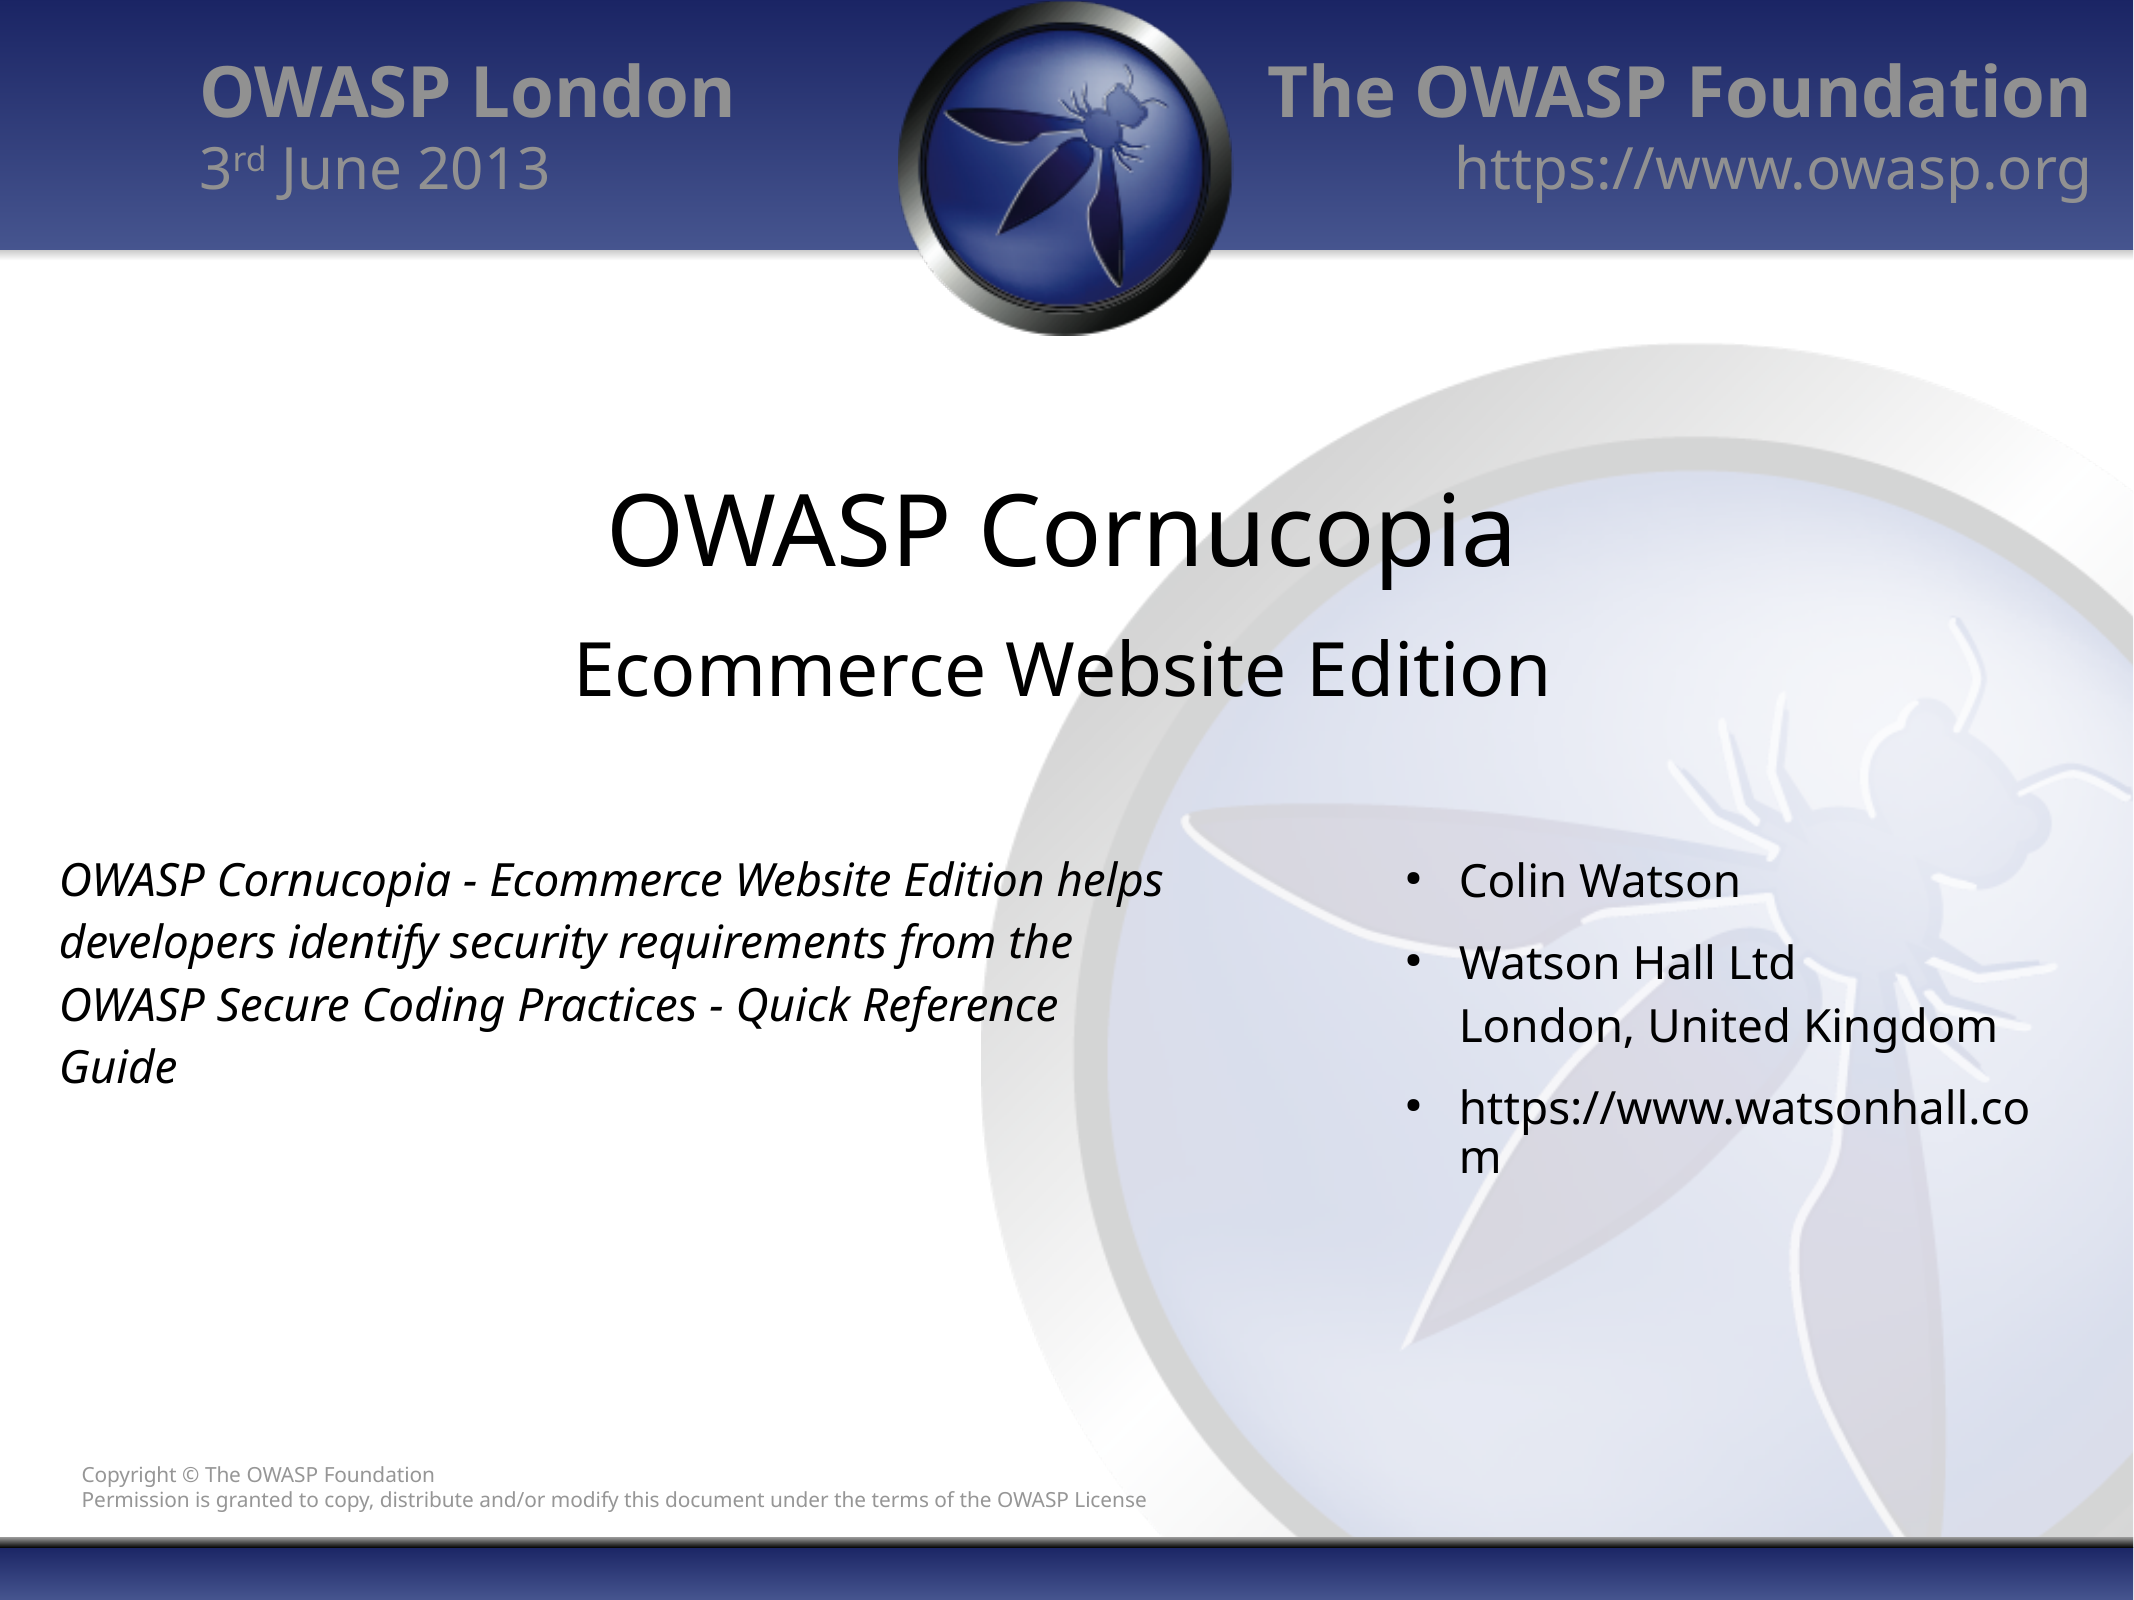

# OWASP Cornucopia Ecommerce Website Edition
OWASP Cornucopia - Ecommerce Website Edition helps developers identify security requirements from the OWASP Secure Coding Practices - Quick Reference Guide
Colin Watson
Watson Hall Ltd
London, United Kingdom
https://www.watsonhall.com